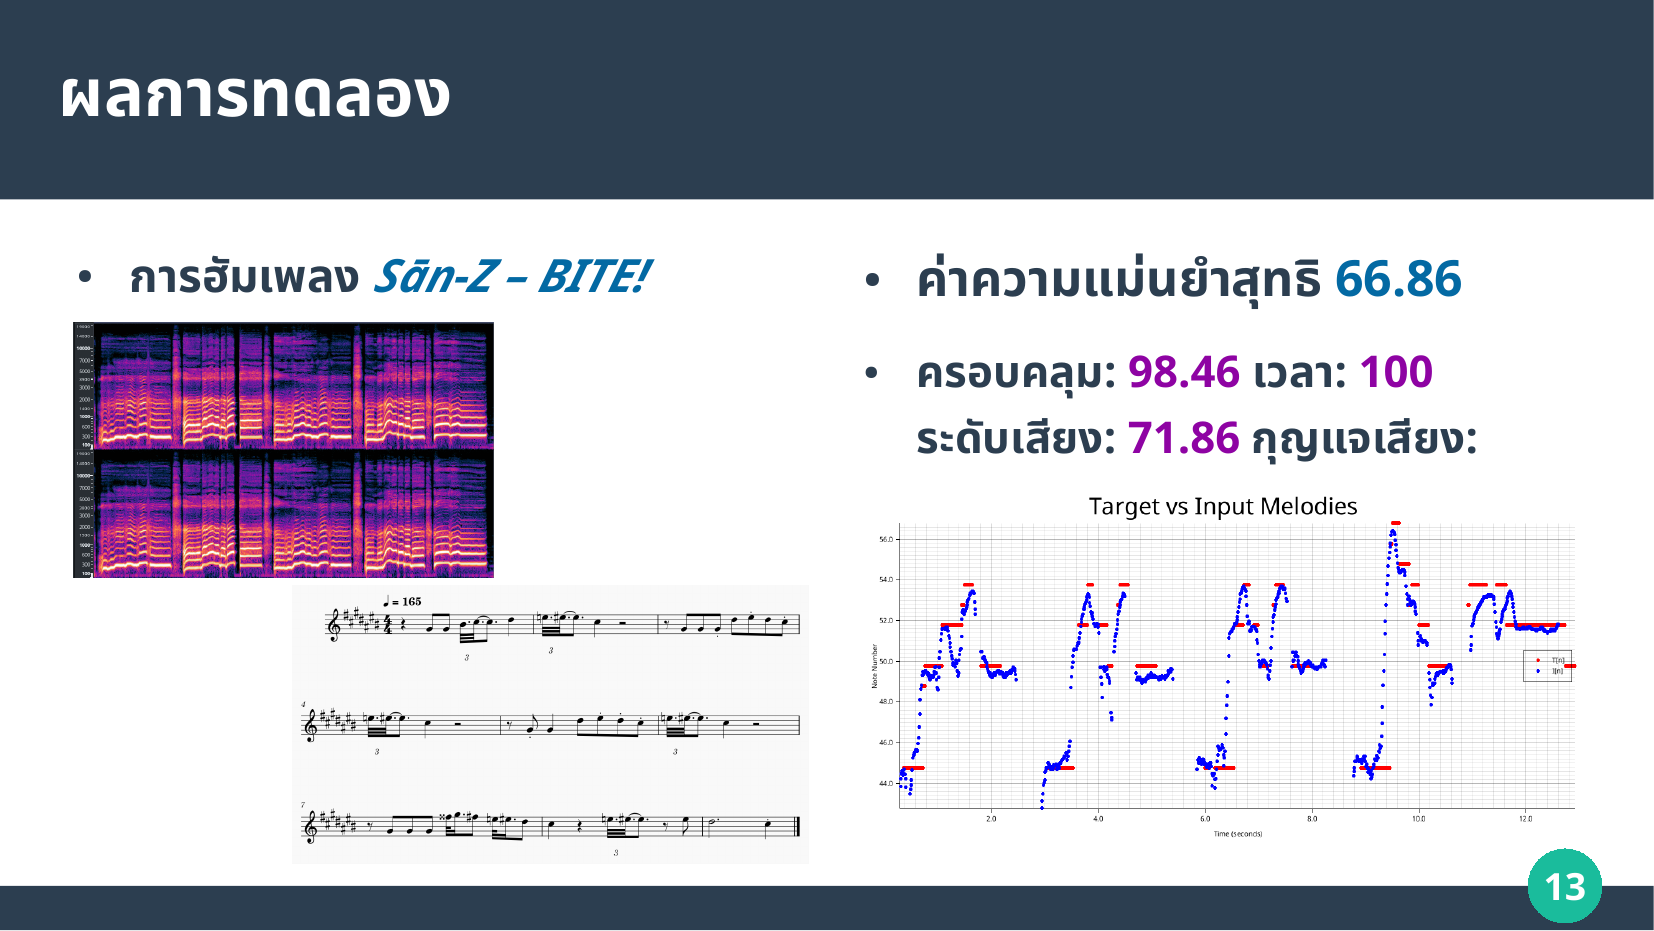

# ผลการทดลอง
การฮัมเพลง Sān-Z – BITE!
ค่าความแม่นยำสุทธิ 66.86
ครอบคลุม: 98.46 เวลา: 100
ระดับเสียง: 71.86 กุญแจเสียง: 56.02
13